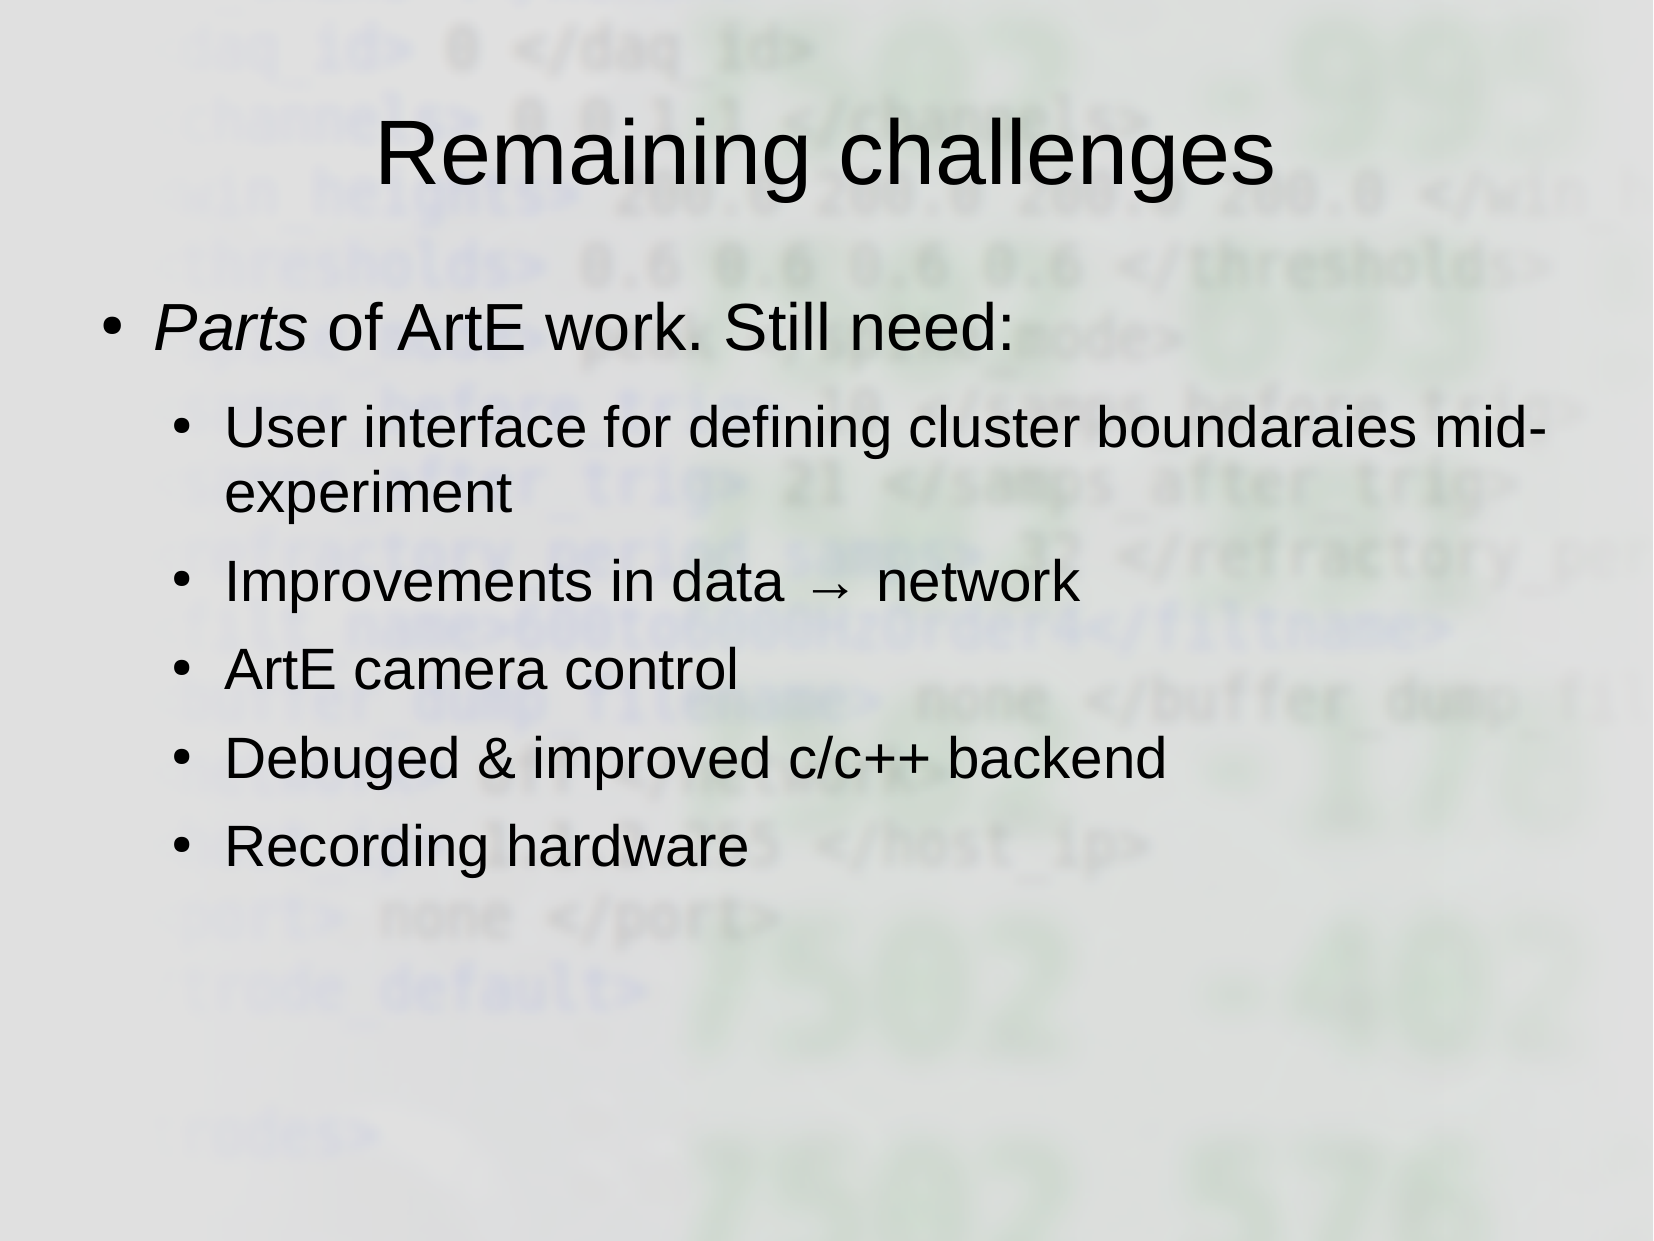

# Remaining challenges
Parts of ArtE work. Still need:
User interface for defining cluster boundaraies mid-experiment
Improvements in data → network
ArtE camera control
Debuged & improved c/c++ backend
Recording hardware